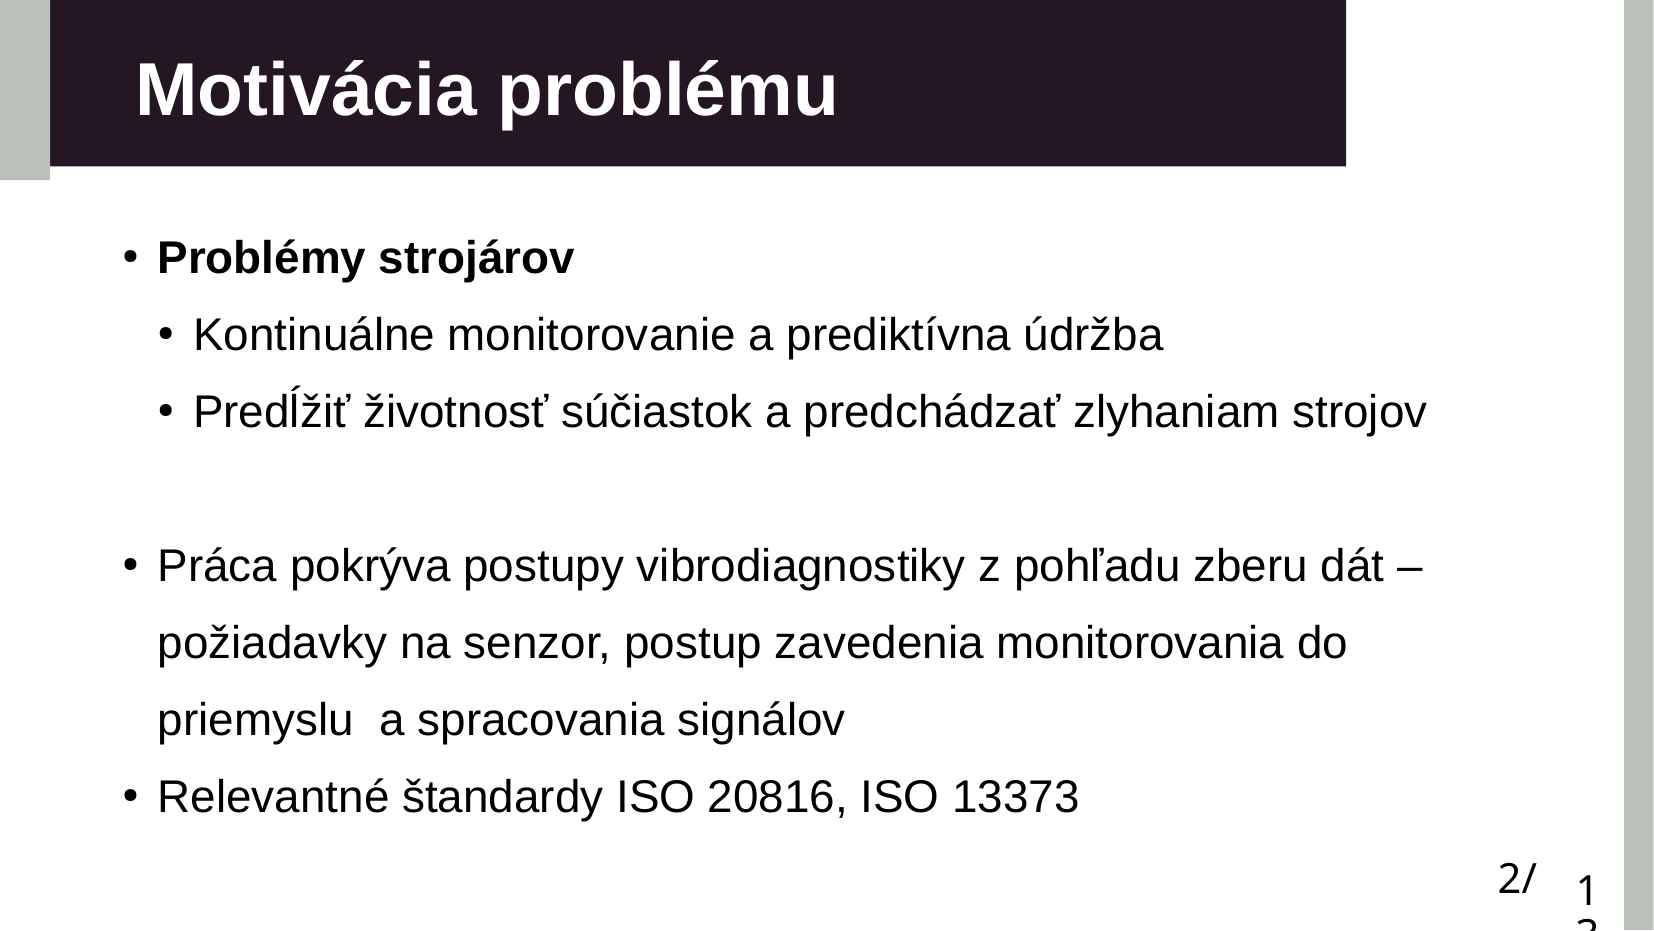

# Motivácia problému
Problémy strojárov
Kontinuálne monitorovanie a prediktívna údržba
Predĺžiť životnosť súčiastok a predchádzať zlyhaniam strojov
Práca pokrýva postupy vibrodiagnostiky z pohľadu zberu dát – požiadavky na senzor, postup zavedenia monitorovania do priemyslu a spracovania signálov
Relevantné štandardy ISO 20816, ISO 13373
13